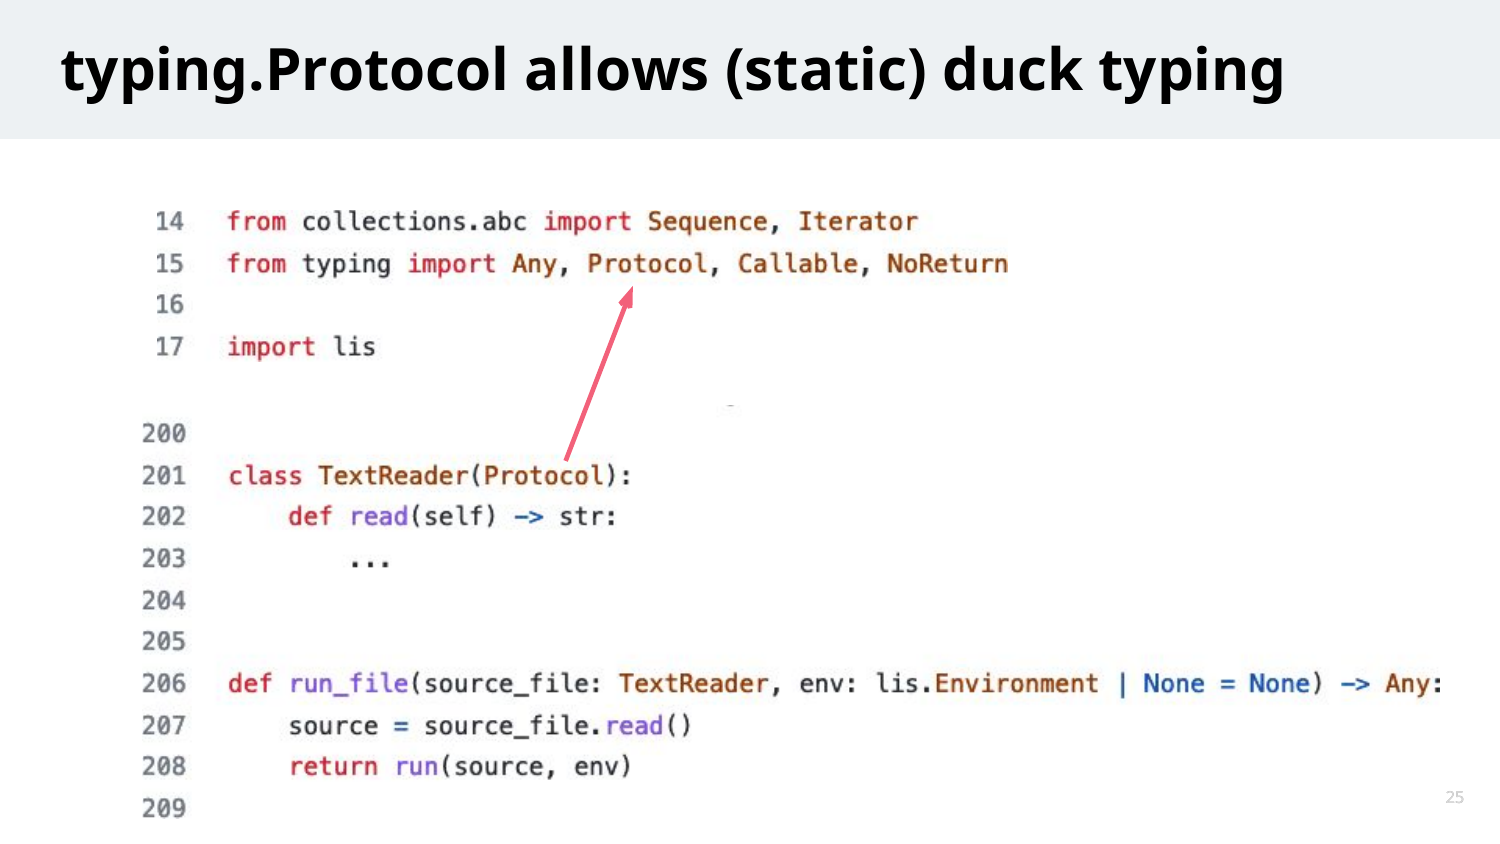

typing.Protocol allows (static) duck typing
25
25